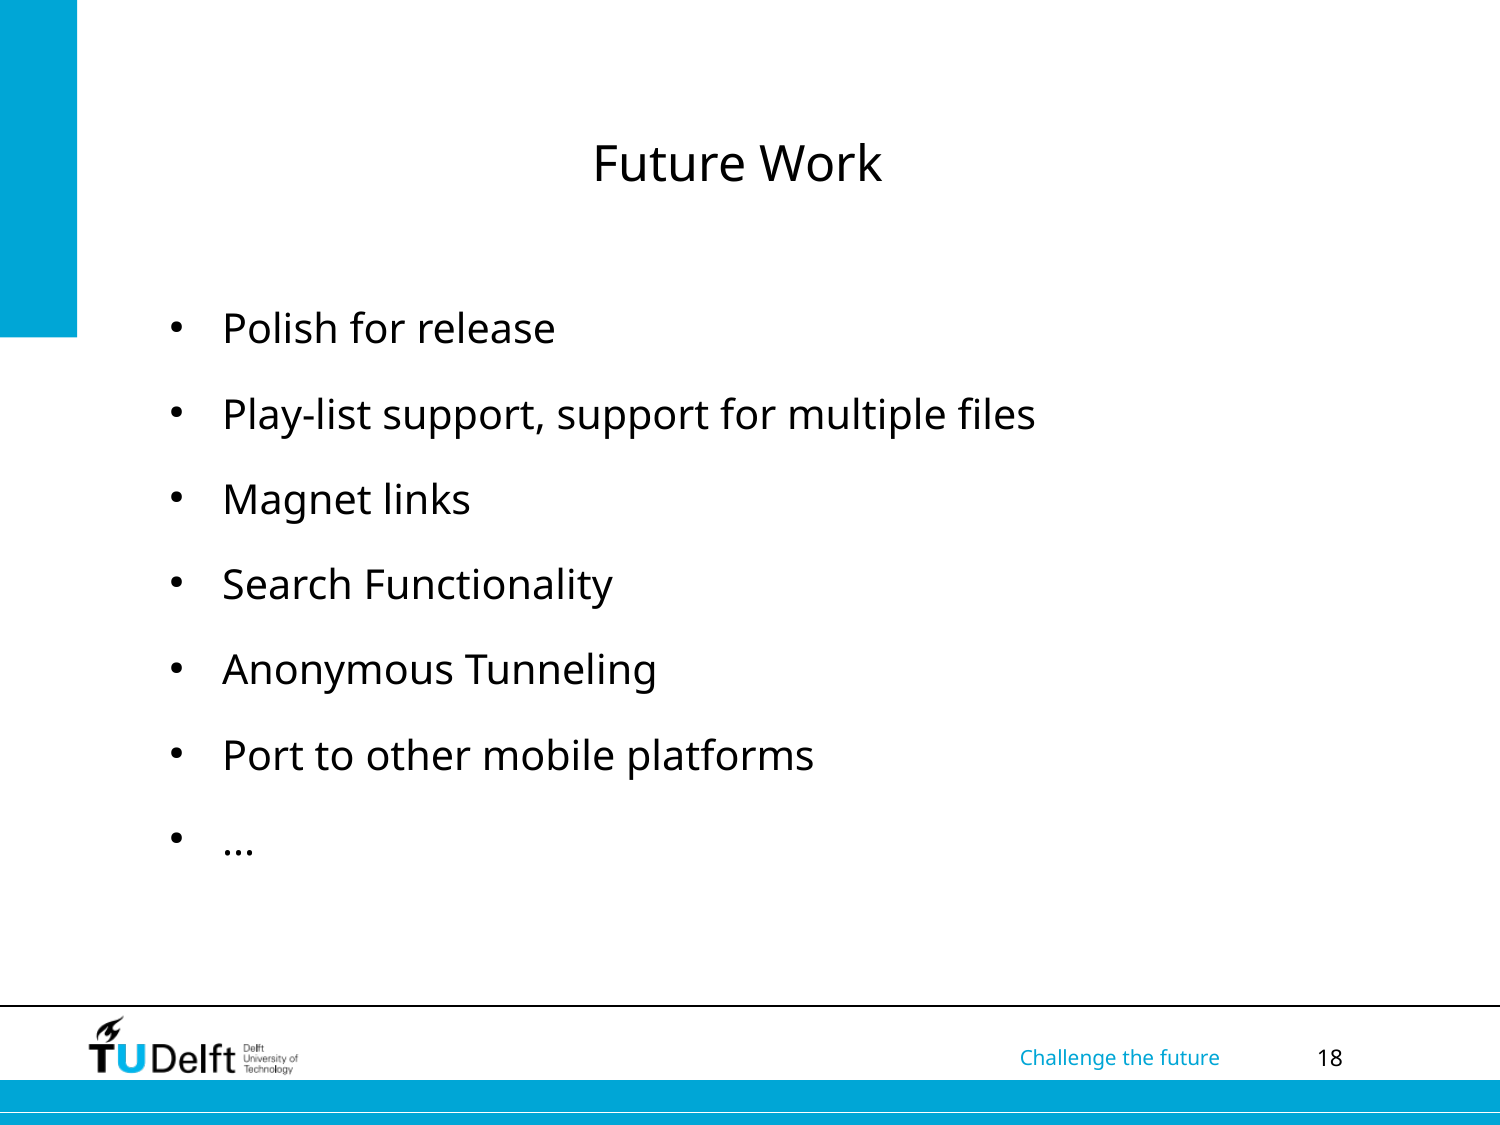

# Future Work
Polish for release
Play-list support, support for multiple files
Magnet links
Search Functionality
Anonymous Tunneling
Port to other mobile platforms
...